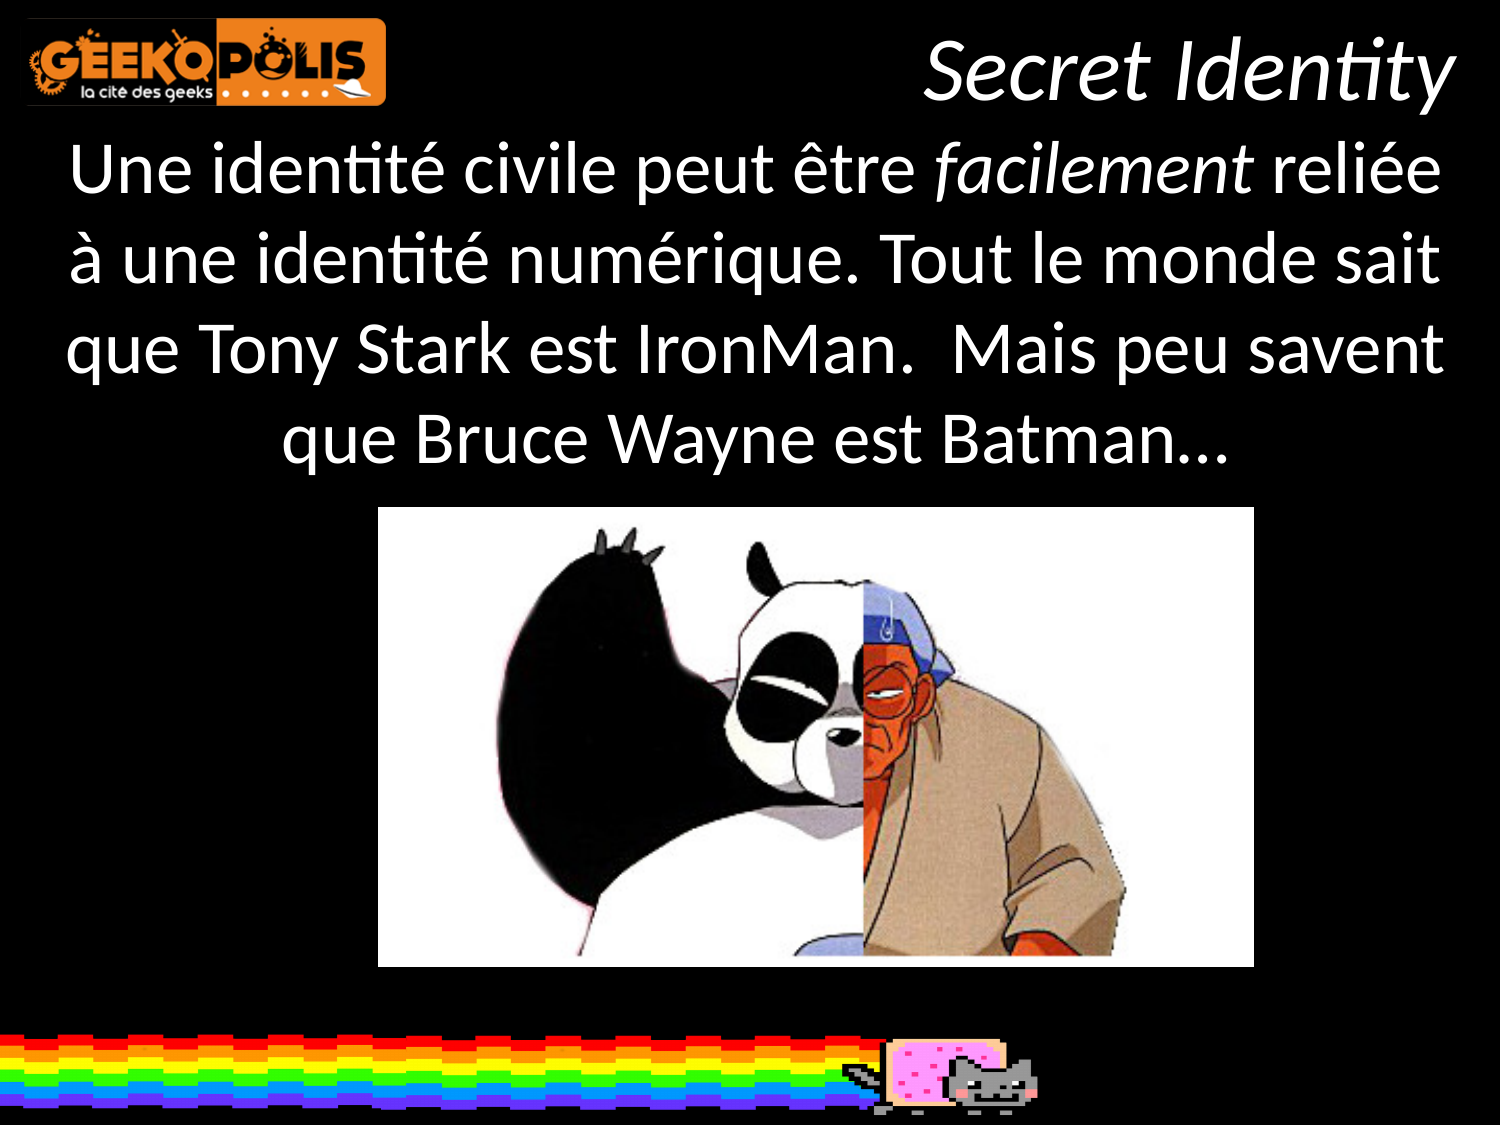

Secret Identity
Une identité civile peut être facilement reliée à une identité numérique. Tout le monde sait que Tony Stark est IronMan. Mais peu savent que Bruce Wayne est Batman…